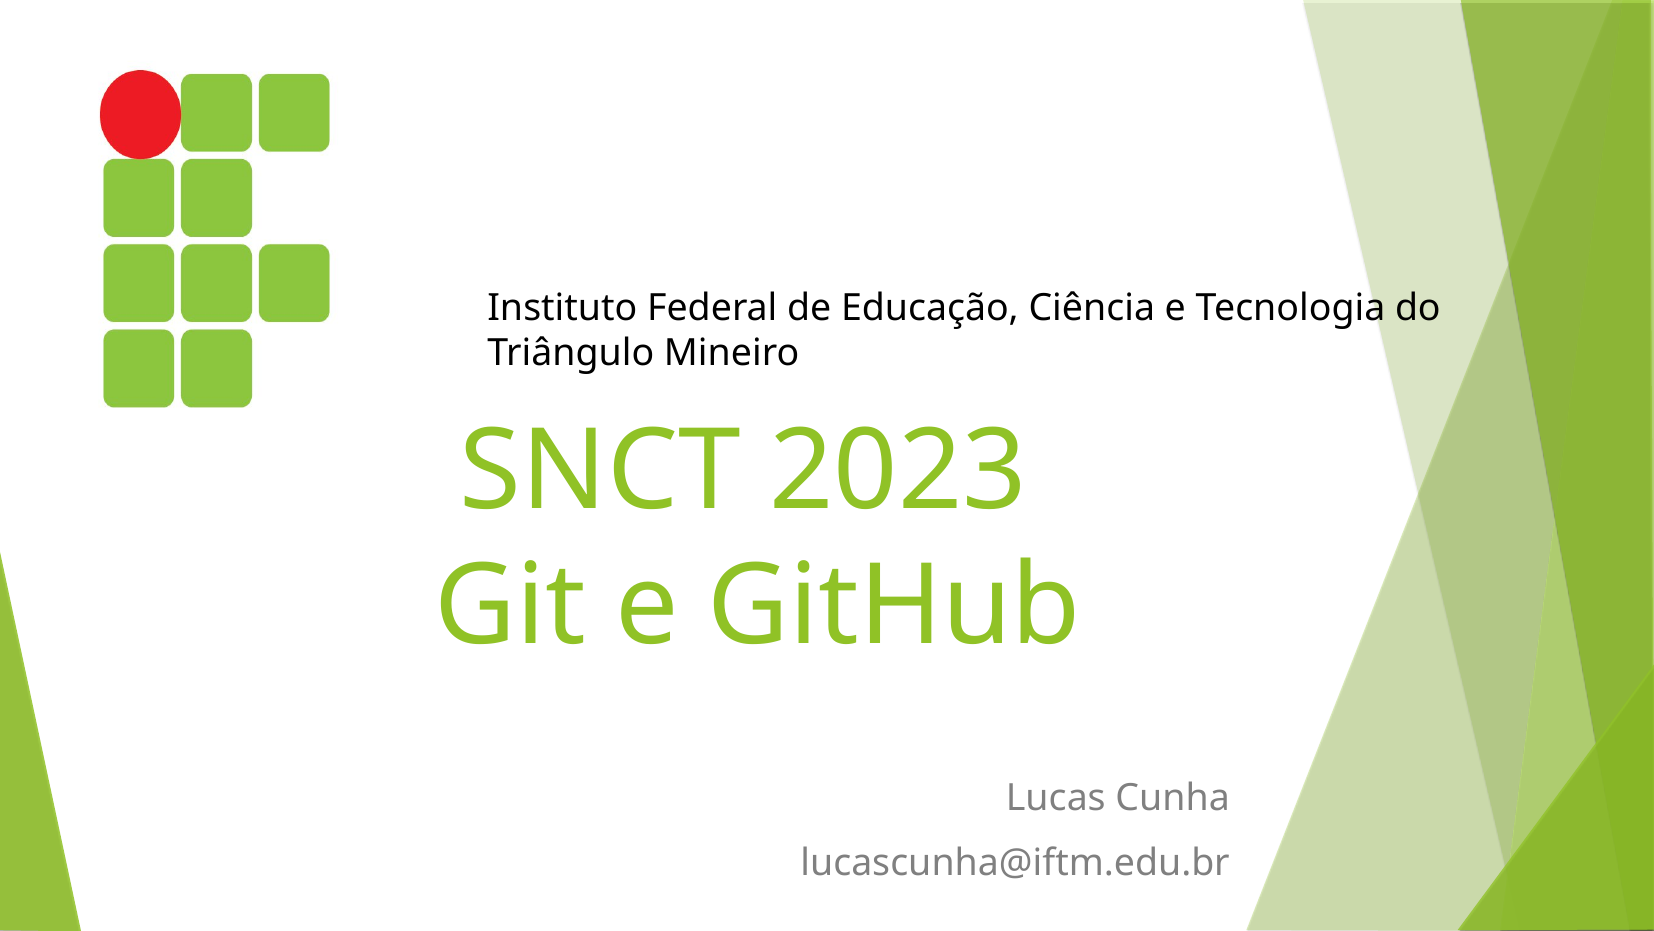

Instituto Federal de Educação, Ciência e Tecnologia do Triângulo Mineiro
# SNCT 2023 Git e GitHub
Lucas Cunha
lucascunha@iftm.edu.br